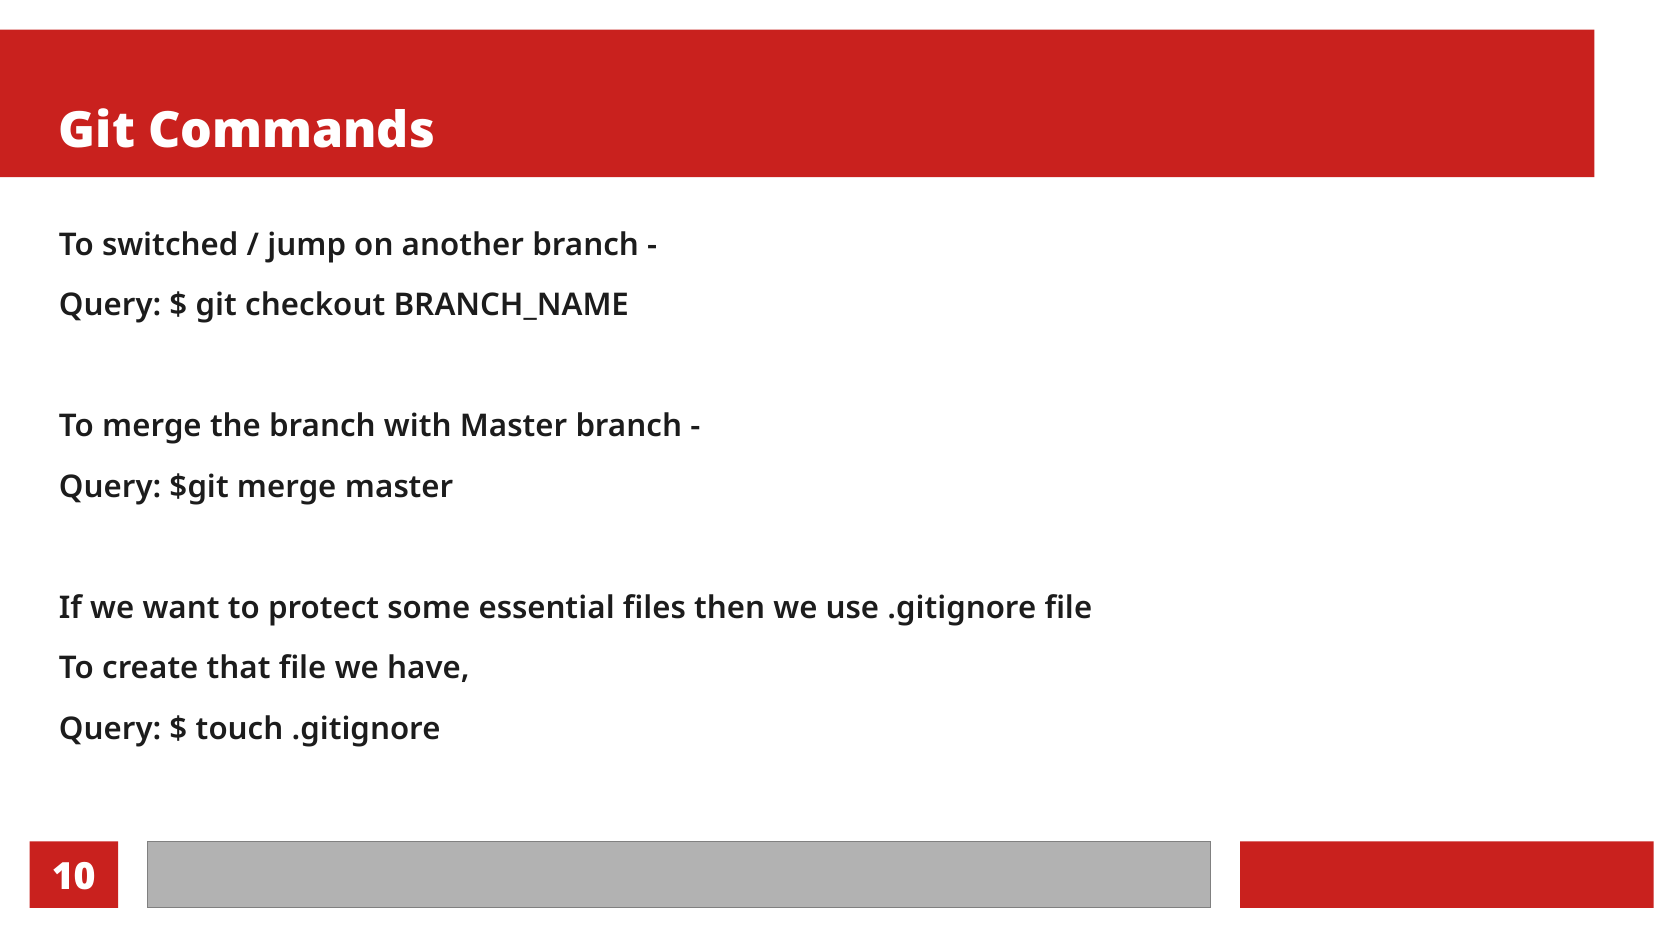

# Git Commands
To switched / jump on another branch -
Query: $ git checkout BRANCH_NAME
To merge the branch with Master branch -
Query: $git merge master
If we want to protect some essential files then we use .gitignore file
To create that file we have,
Query: $ touch .gitignore
10